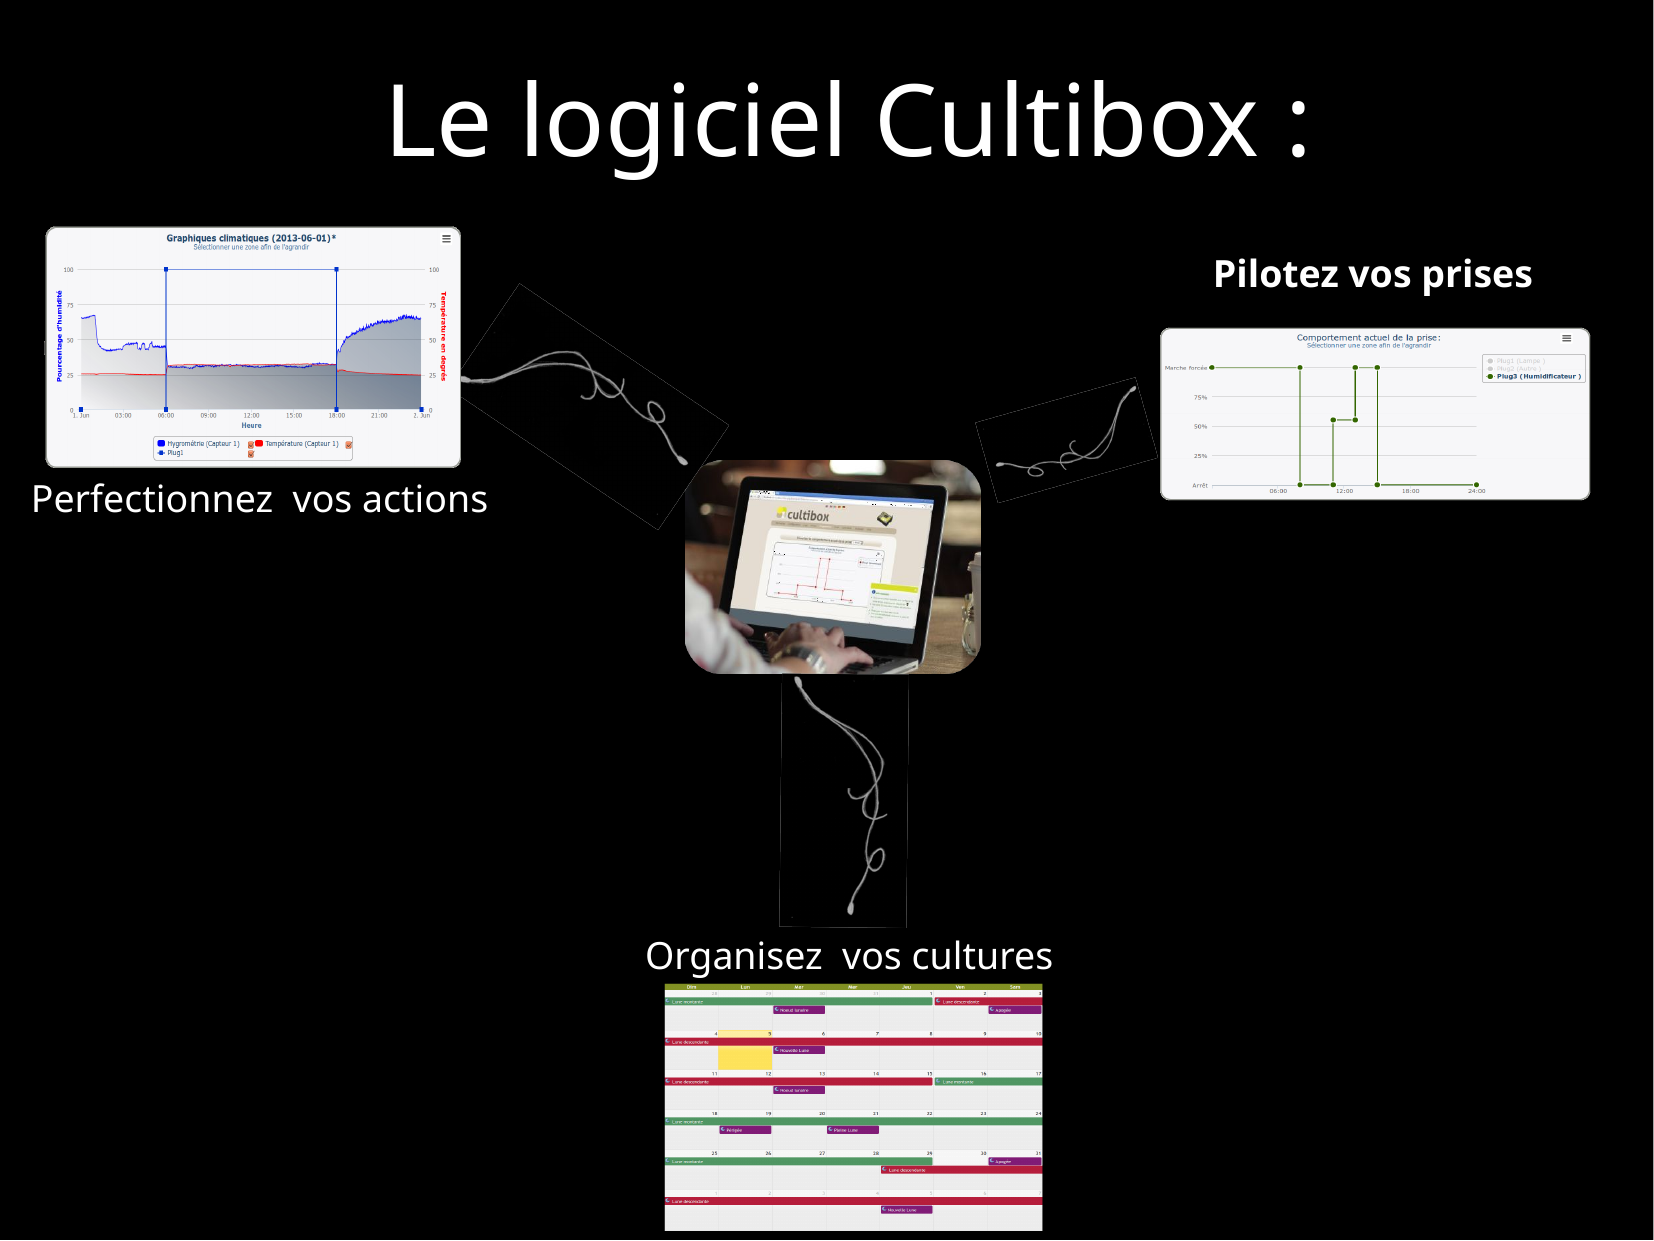

Le logiciel Cultibox :
Pilotez vos prises
Perfectionnez  vos actions
Organisez  vos cultures